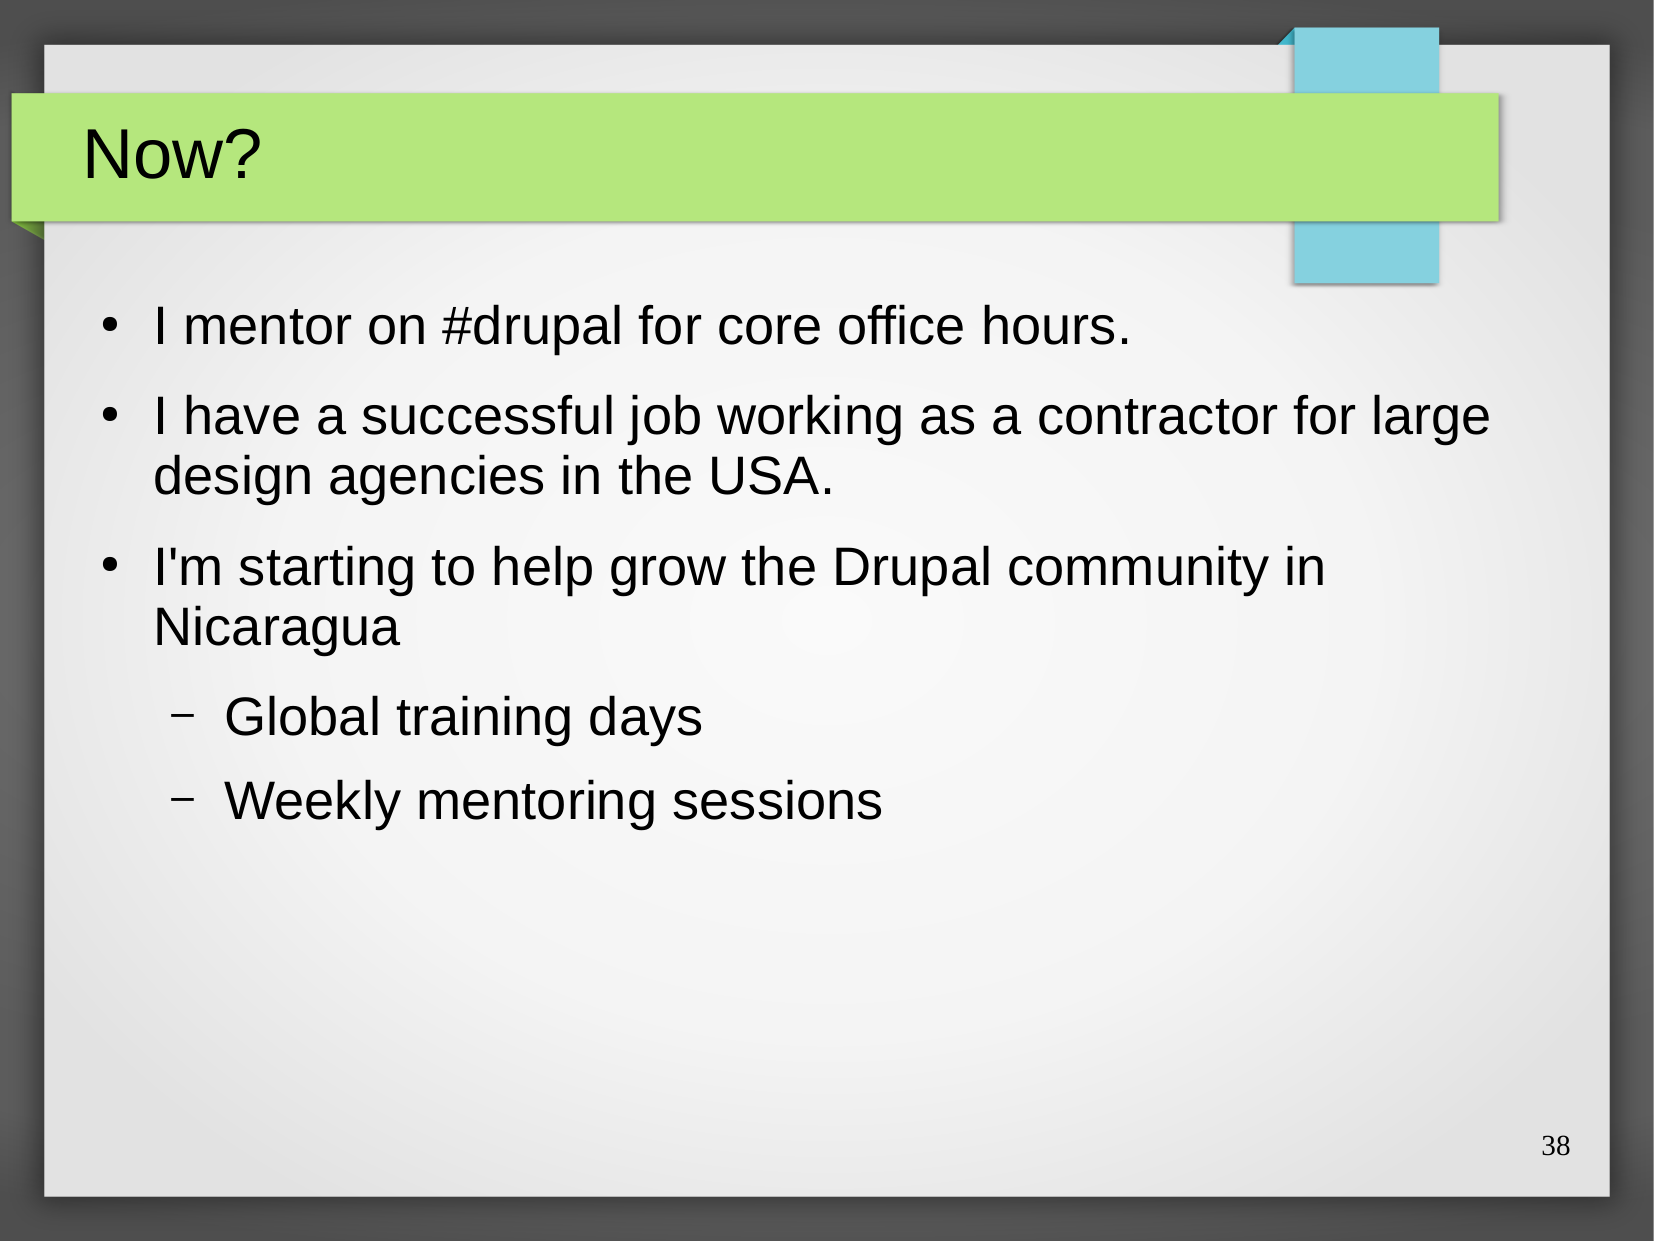

# Now?
I mentor on #drupal for core office hours.
I have a successful job working as a contractor for large design agencies in the USA.
I'm starting to help grow the Drupal community in Nicaragua
Global training days
Weekly mentoring sessions
38